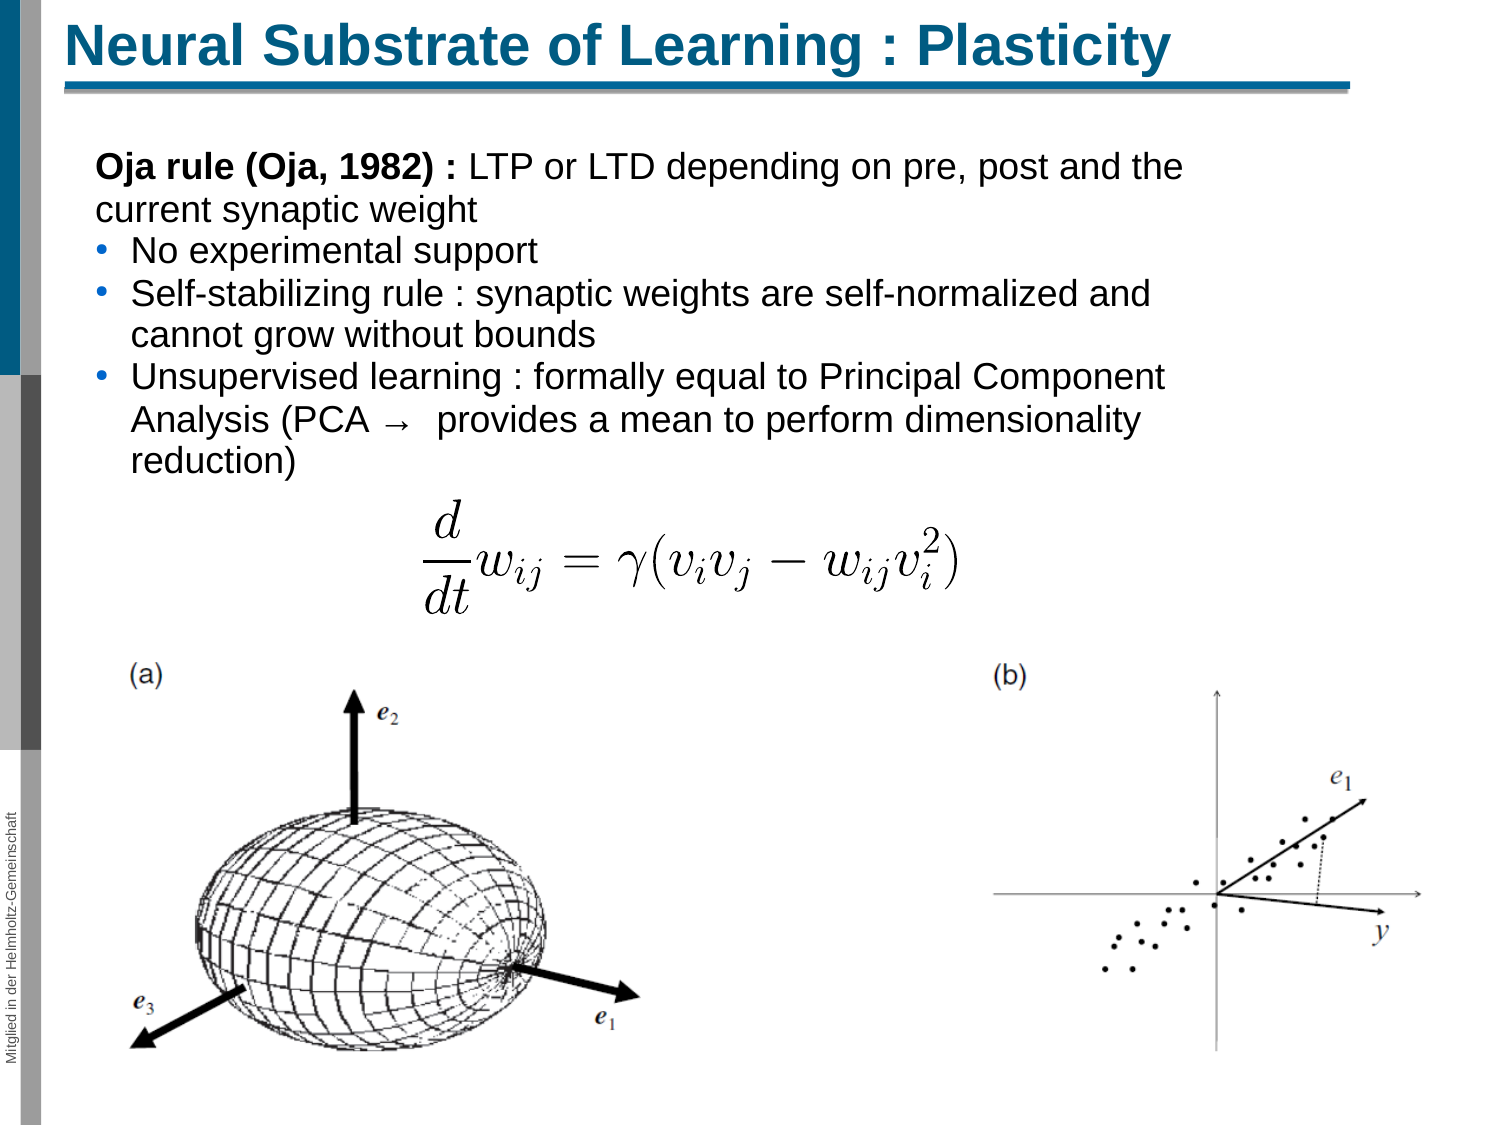

Neural Substrate of Learning : Plasticity
Oja rule (Oja, 1982) : LTP or LTD depending on pre, post and the current synaptic weight
No experimental support
Self-stabilizing rule : synaptic weights are self-normalized and cannot grow without bounds
Unsupervised learning : formally equal to Principal Component Analysis (PCA → provides a mean to perform dimensionality reduction)